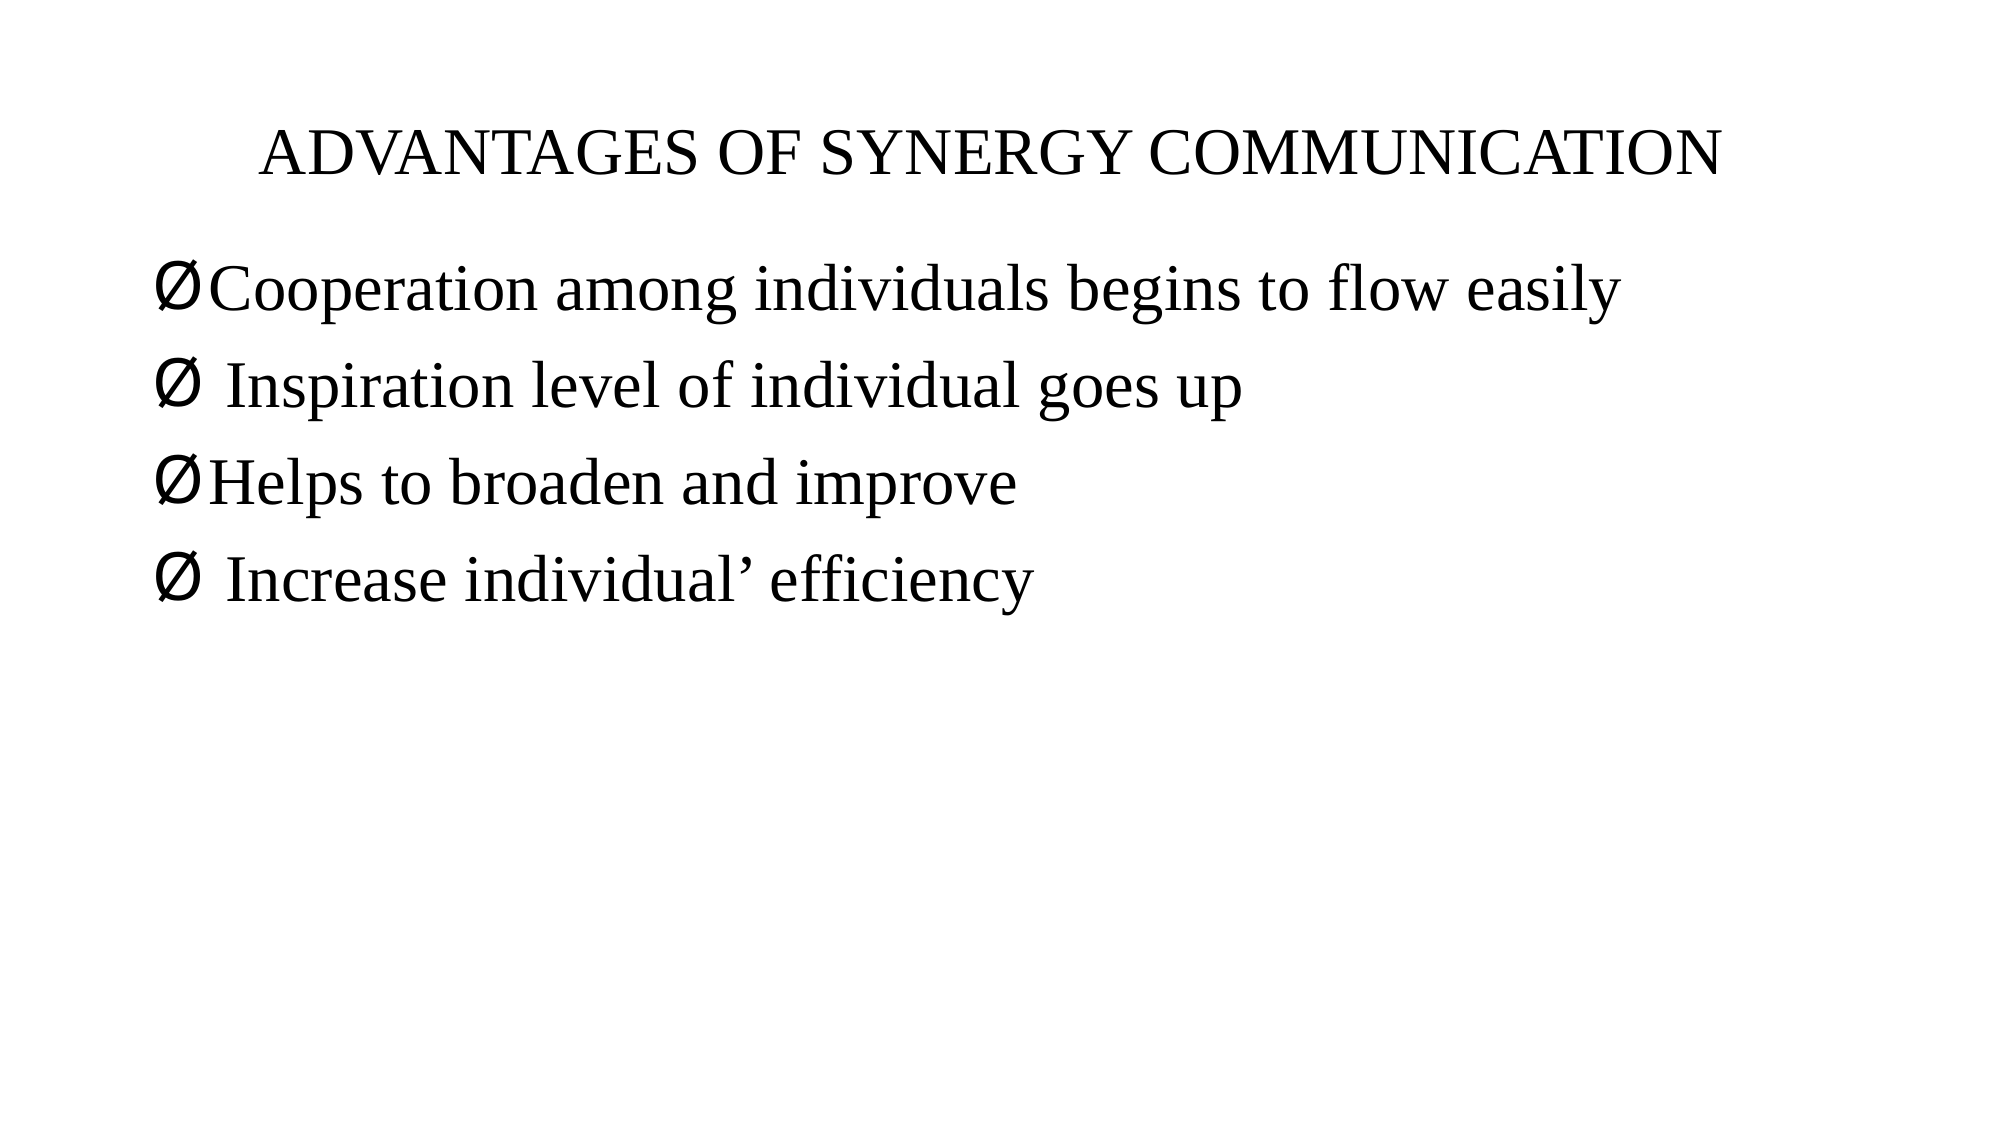

# ADVANTAGES OF SYNERGY COMMUNICATION
Cooperation among individuals begins to flow easily
 Inspiration level of individual goes up
Helps to broaden and improve
 Increase individual’ efficiency